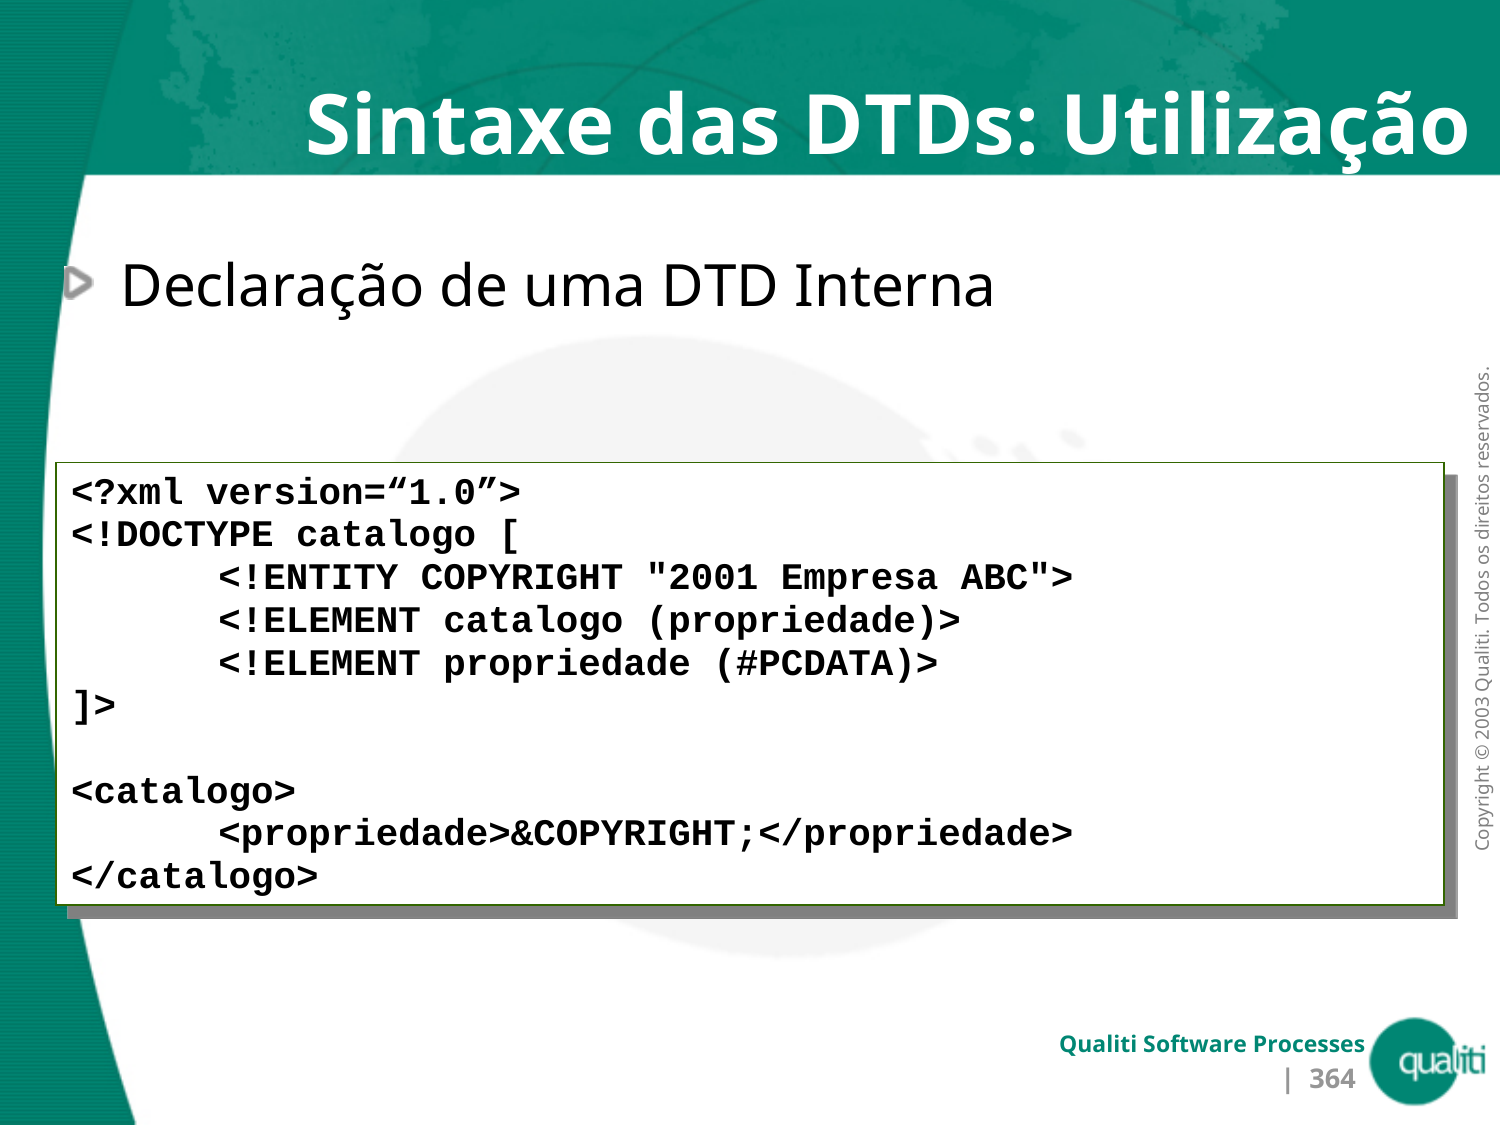

# Sintaxe das DTDs: Utilização
Declaração de uma DTD Interna
<?xml version=“1.0”>
<!DOCTYPE catalogo [
	<!ENTITY COPYRIGHT "2001 Empresa ABC">
	<!ELEMENT catalogo (propriedade)>
	<!ELEMENT propriedade (#PCDATA)>
]>
<catalogo>
		<propriedade>&COPYRIGHT;</propriedade>
</catalogo>